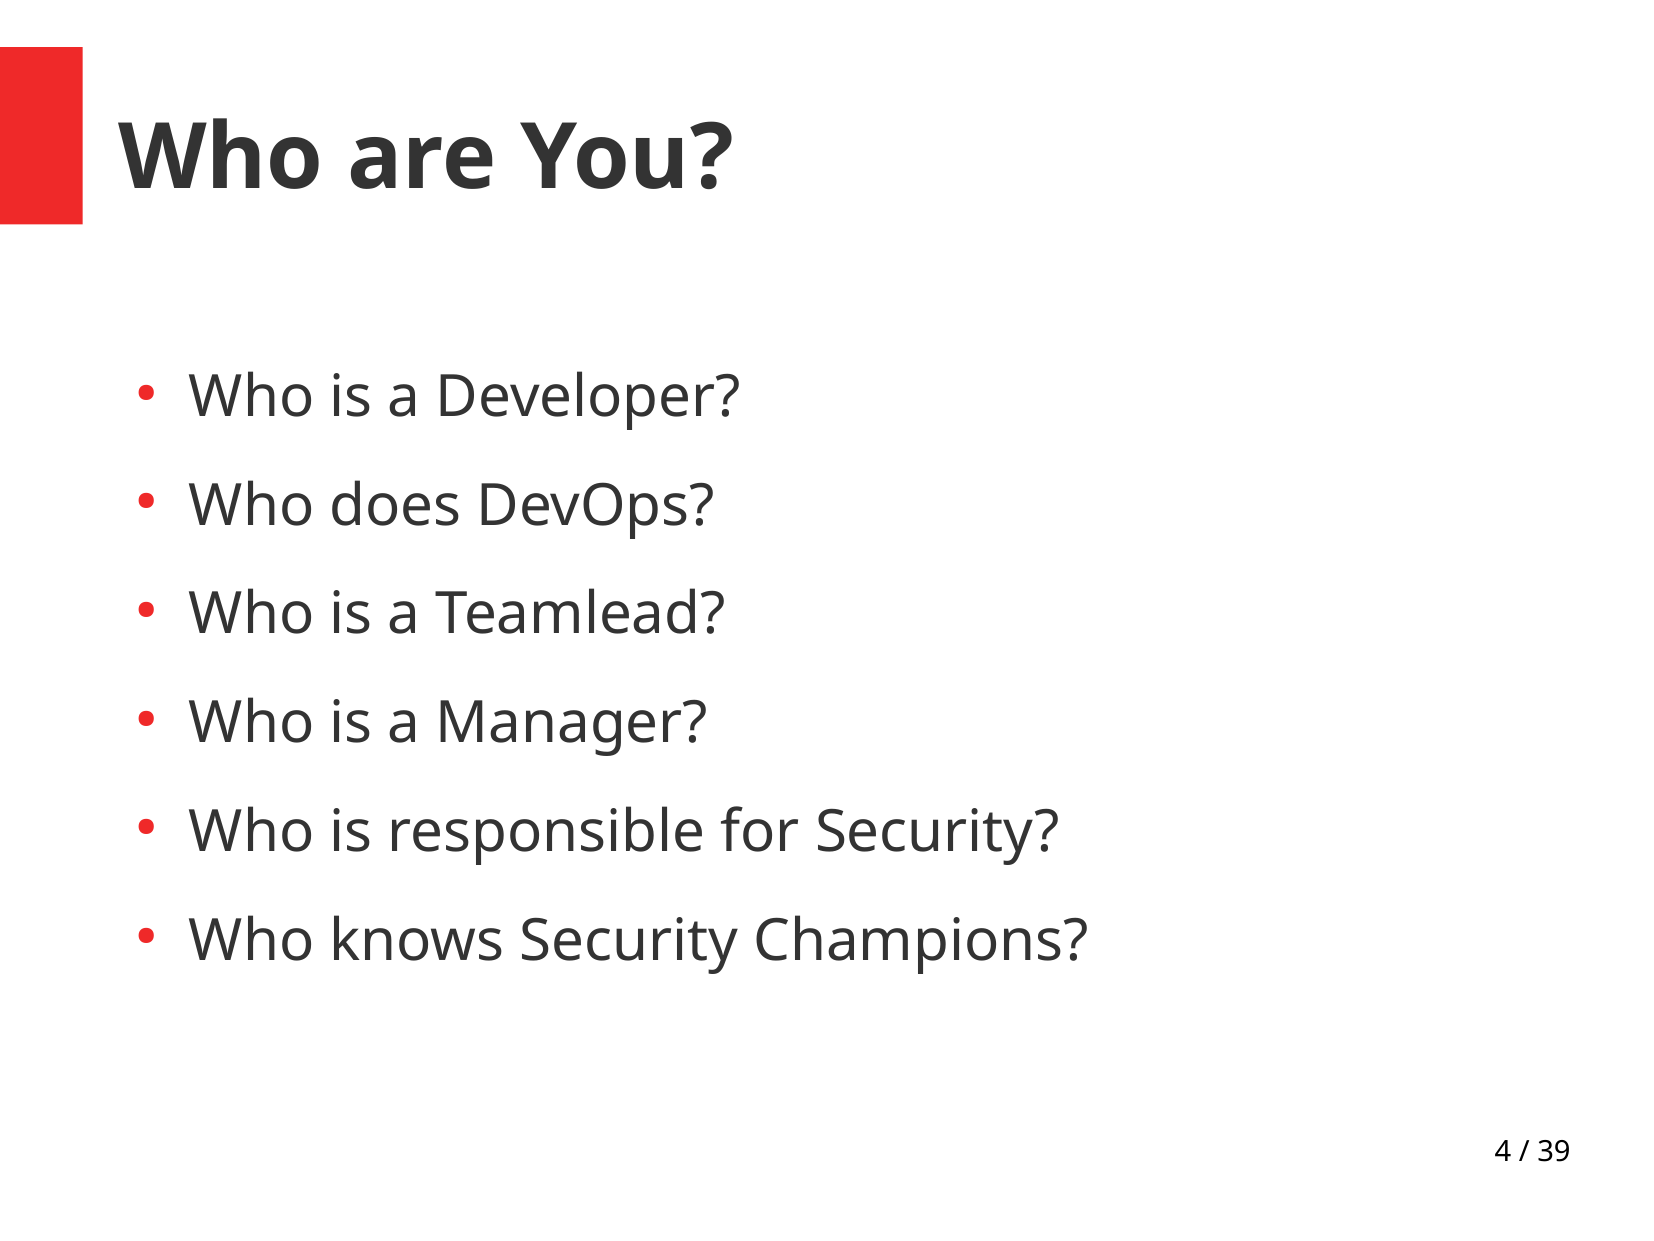

# Who are You?
Who is a Developer?
Who does DevOps?
Who is a Teamlead?
Who is a Manager?
Who is responsible for Security?
Who knows Security Champions?
4